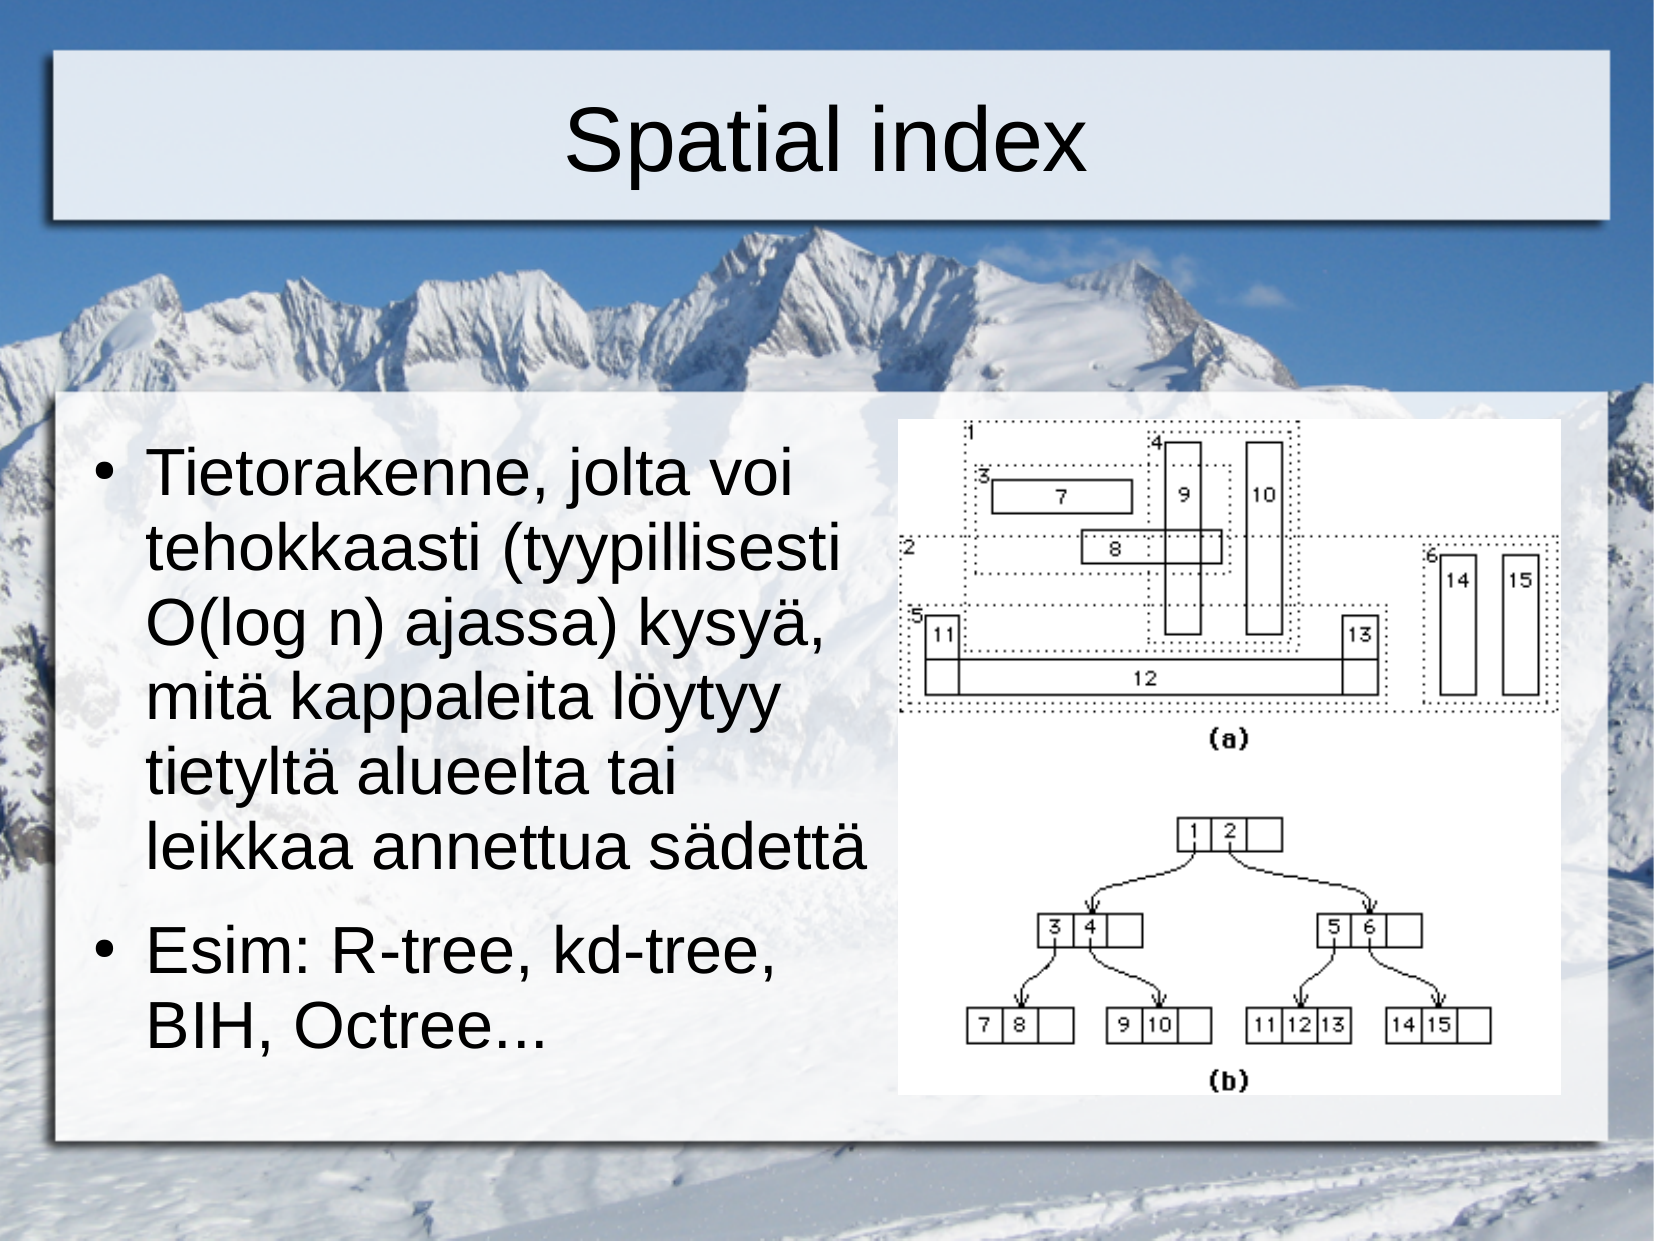

# Spatial index
Tietorakenne, jolta voi tehokkaasti (tyypillisesti O(log n) ajassa) kysyä, mitä kappaleita löytyy tietyltä alueelta tai leikkaa annettua sädettä
Esim: R-tree, kd-tree, BIH, Octree...